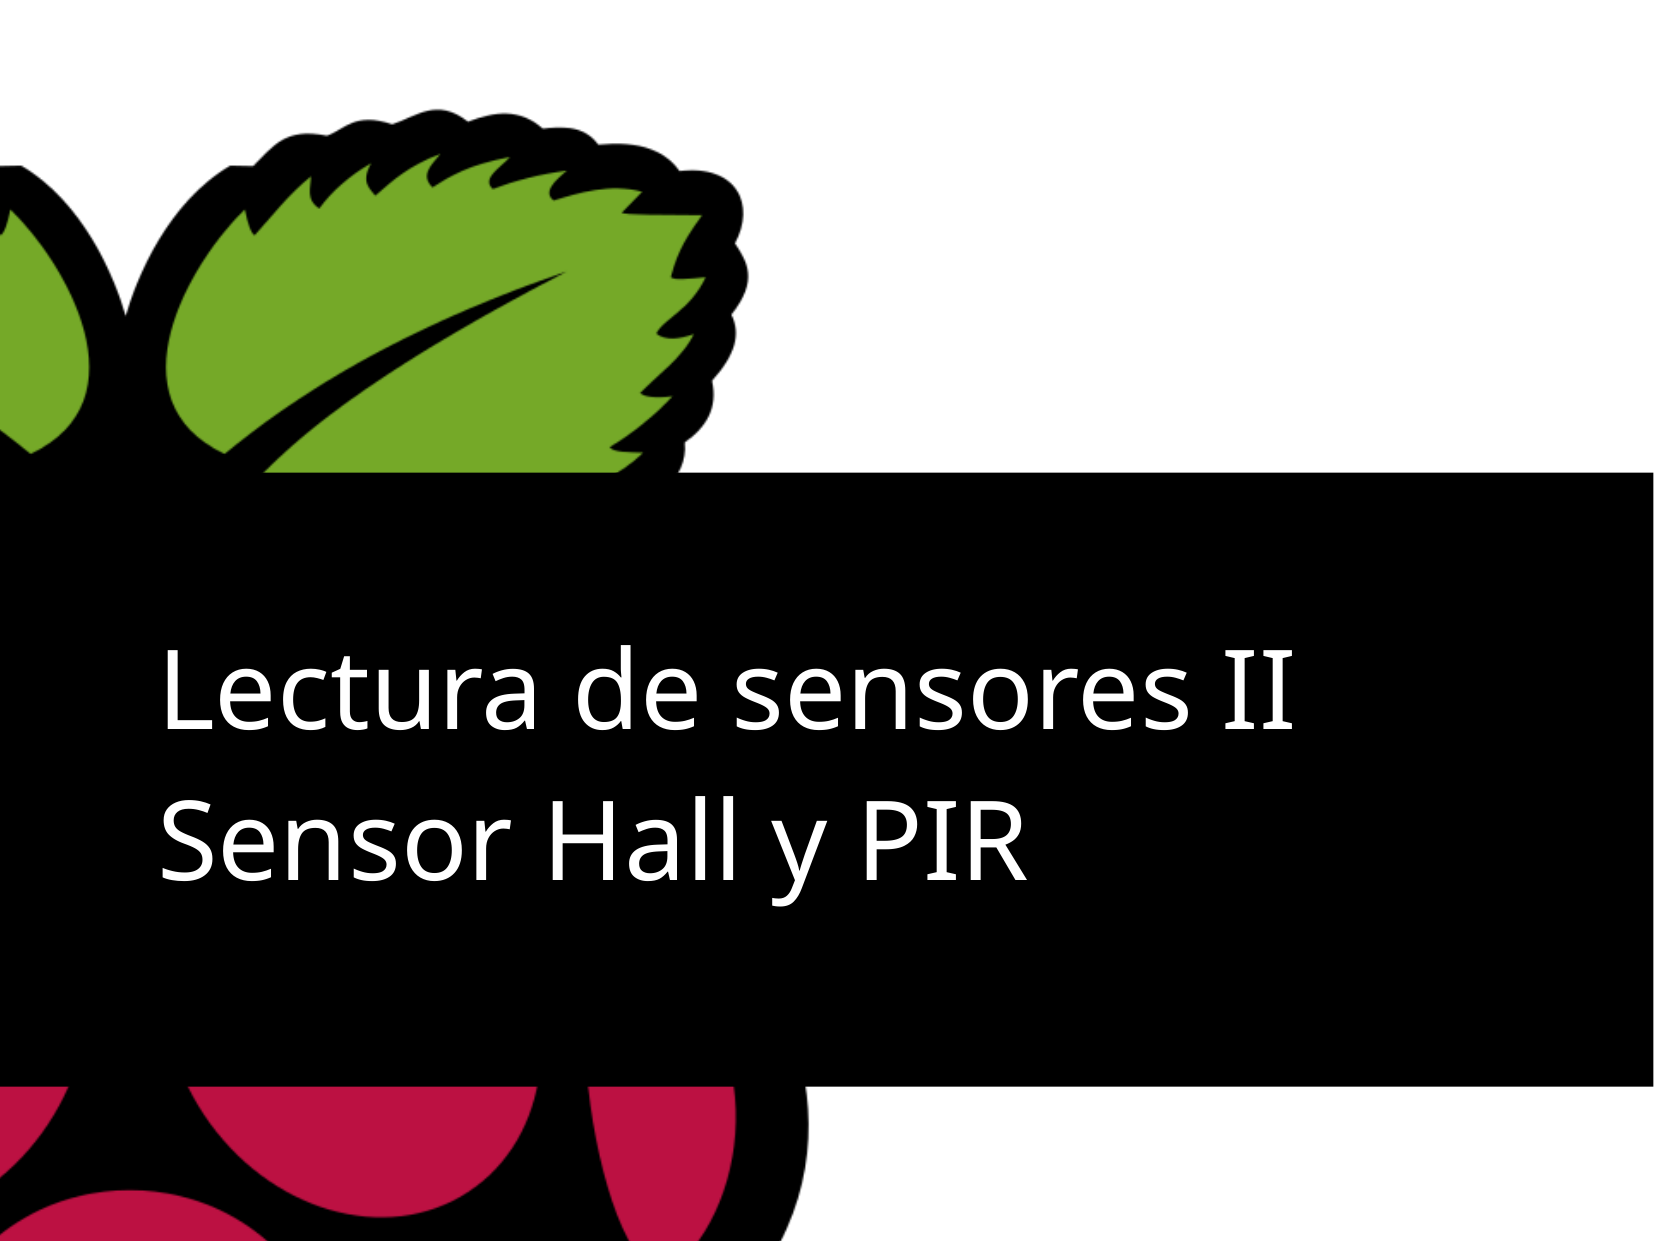

Lectura de sensores II
Sensor Hall y PIR